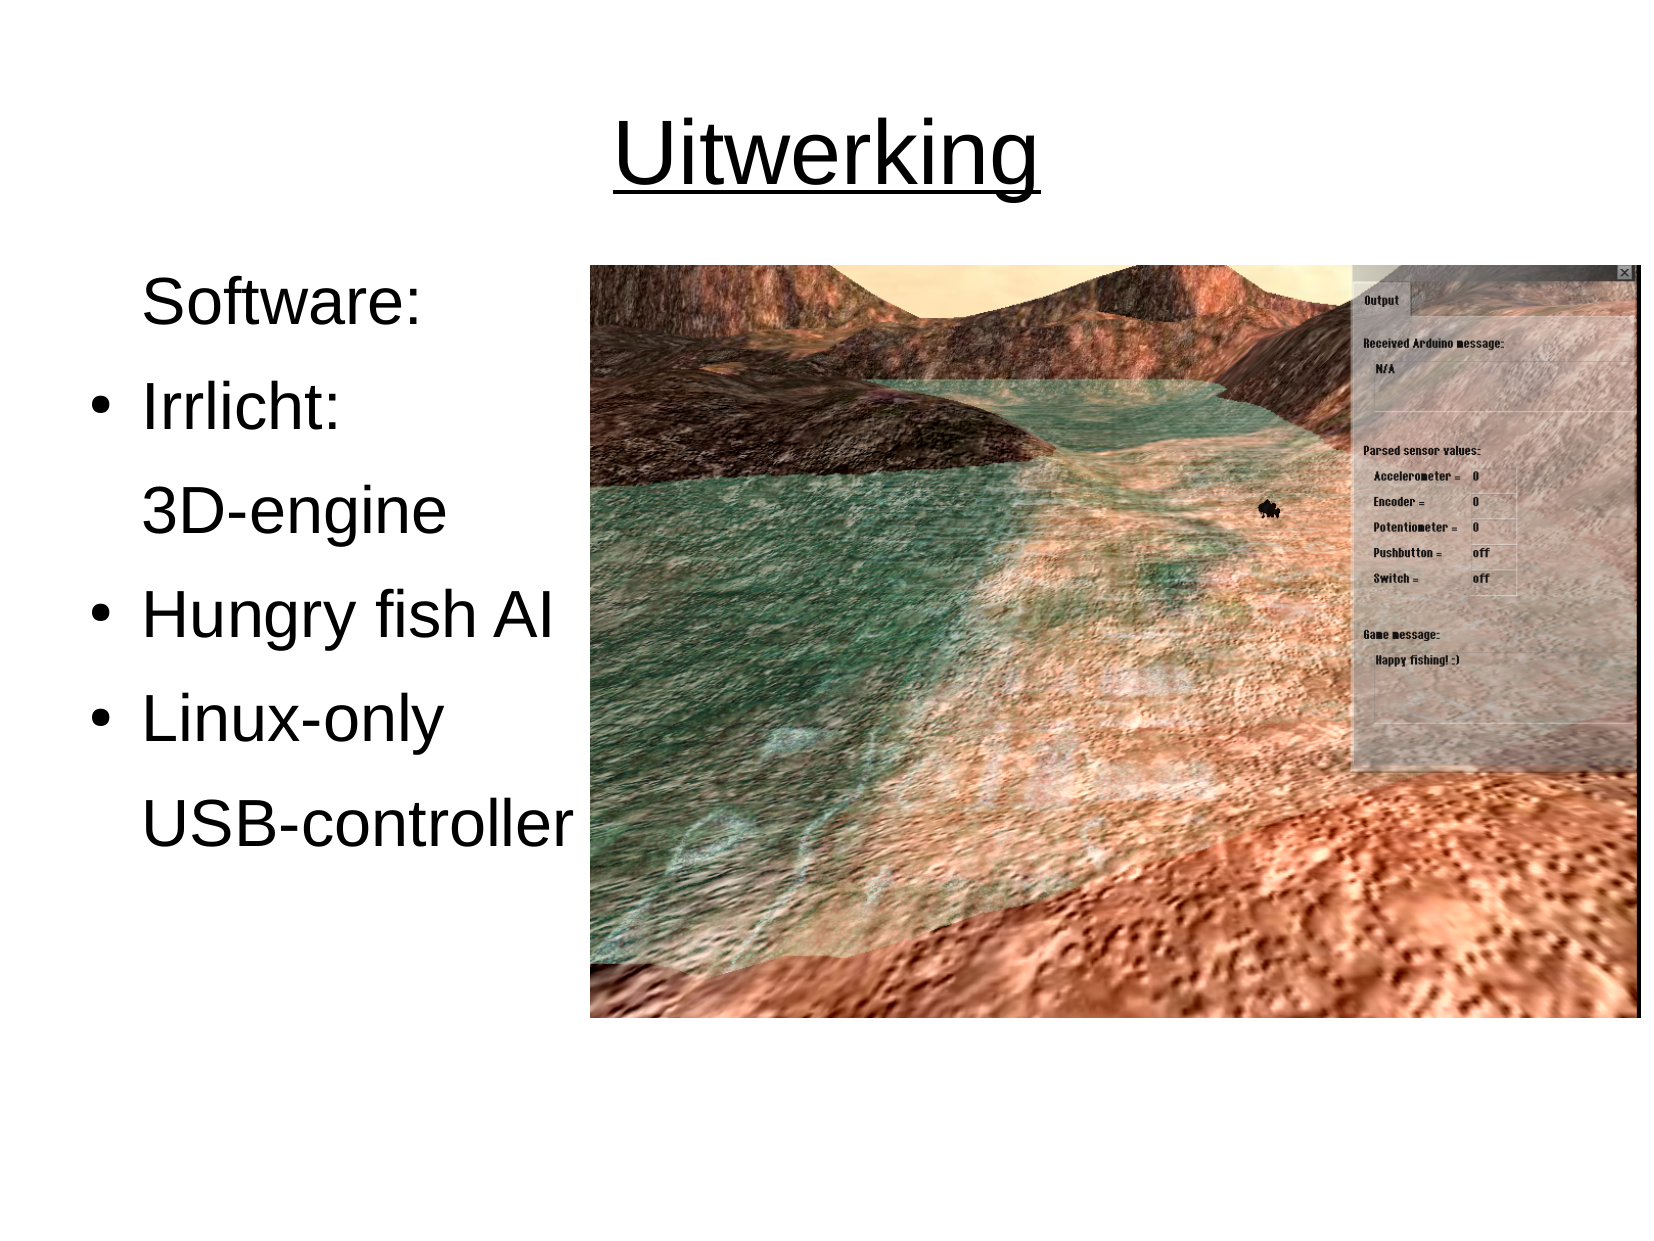

# Uitwerking
Software:
Irrlicht:
3D-engine
Hungry fish AI
Linux-only
USB-controller